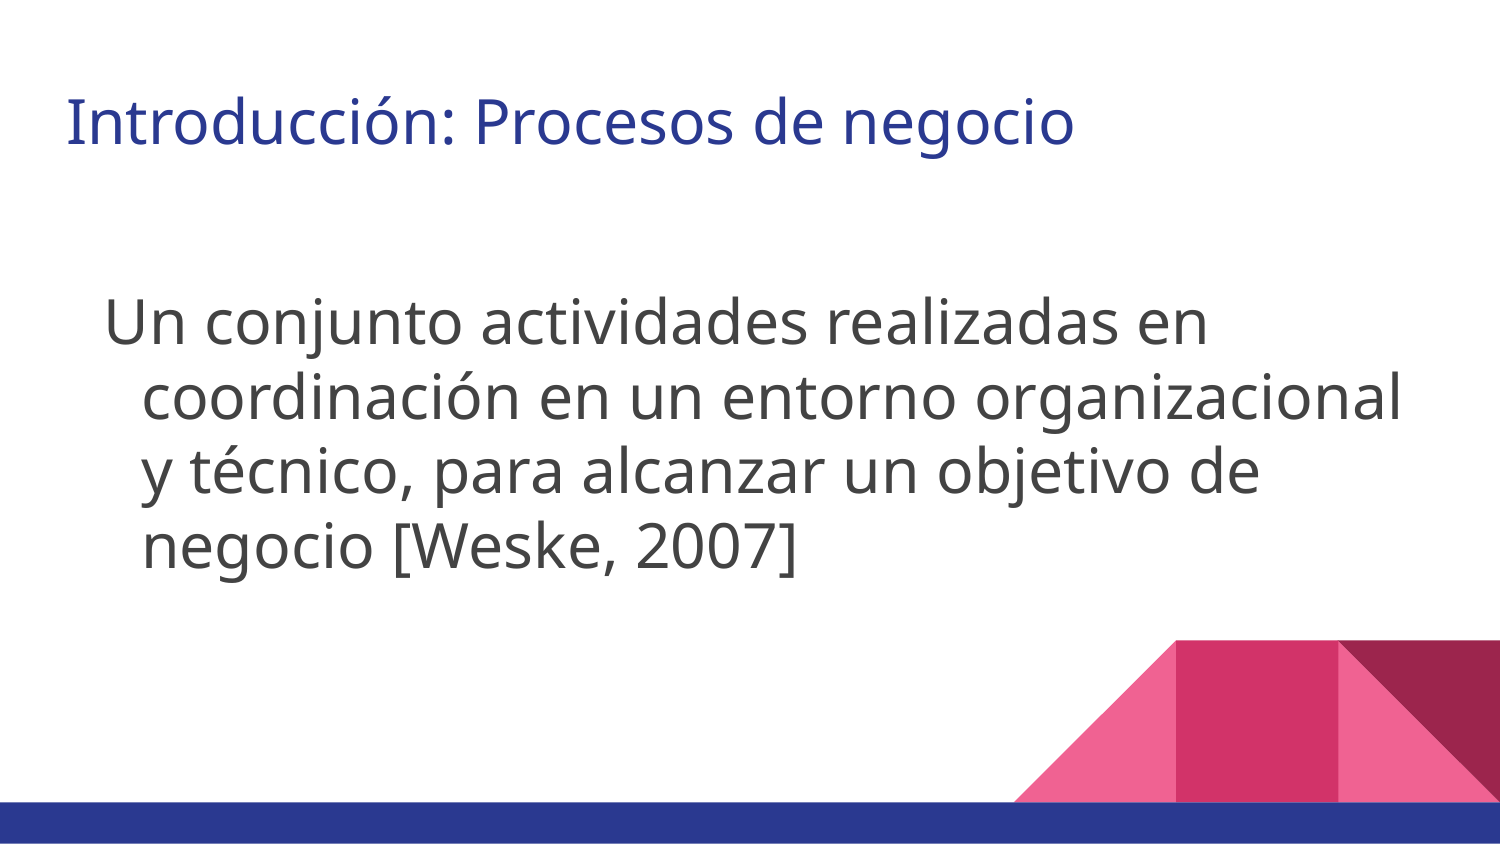

# Introducción: Procesos de negocio
Un conjunto actividades realizadas en coordinación en un entorno organizacional y técnico, para alcanzar un objetivo de negocio [Weske, 2007]